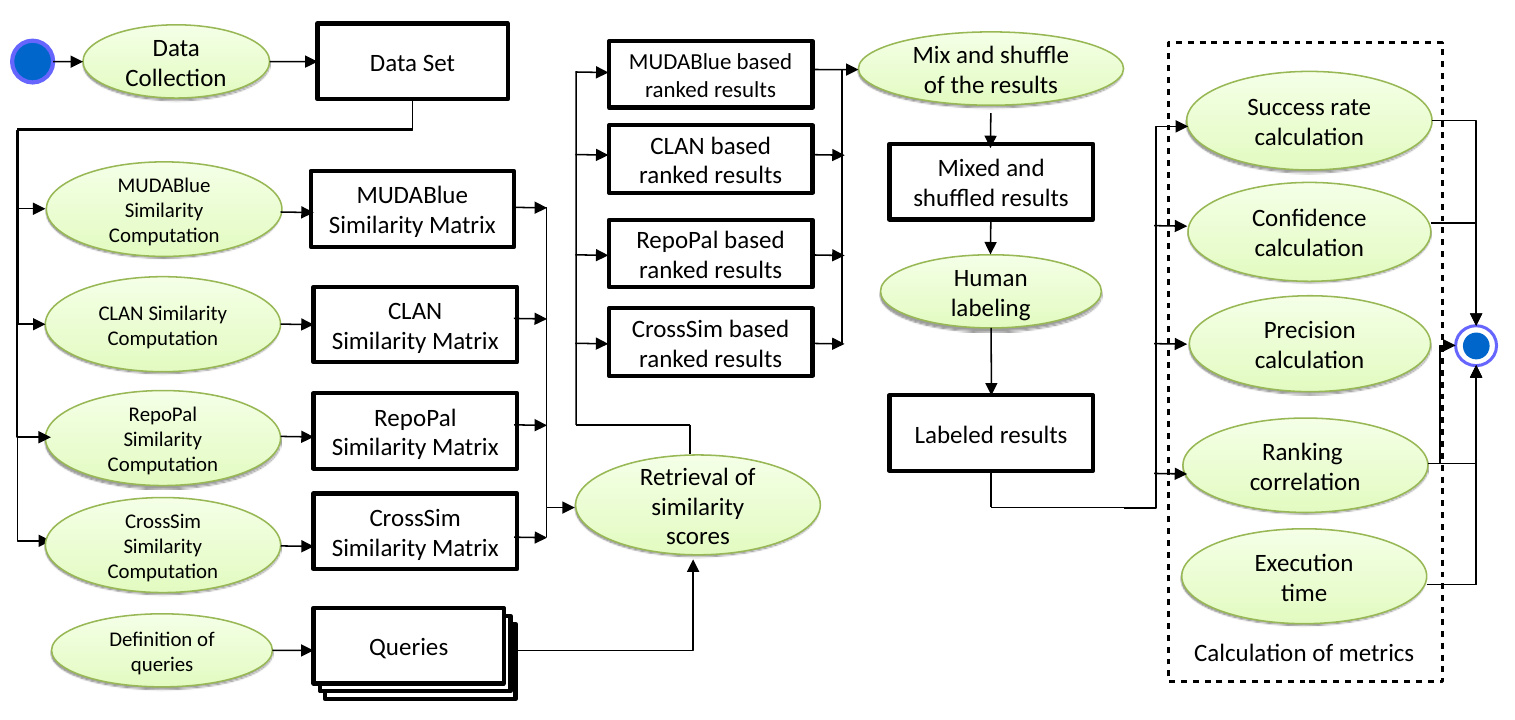

Data Set
Data Collection
Mix and shuffle of the results
MUDABlue based ranked results
Success rate calculation
CLAN based ranked results
Mixed and shuffled results
MUDABlue Similarity Computation
MUDABlue Similarity Matrix
Confidence calculation
RepoPal based ranked results
Human labeling
CLAN Similarity Computation
CLAN
Similarity Matrix
Precision calculation
CrossSim based ranked results
RepoPal Similarity Computation
RepoPal
Similarity Matrix
Labeled results
Ranking correlation
Retrieval of similarity scores
CrossSim
Similarity Matrix
CrossSim Similarity Computation
Execution time
Queries
Definition of queries
Queries
Queries
Calculation of metrics